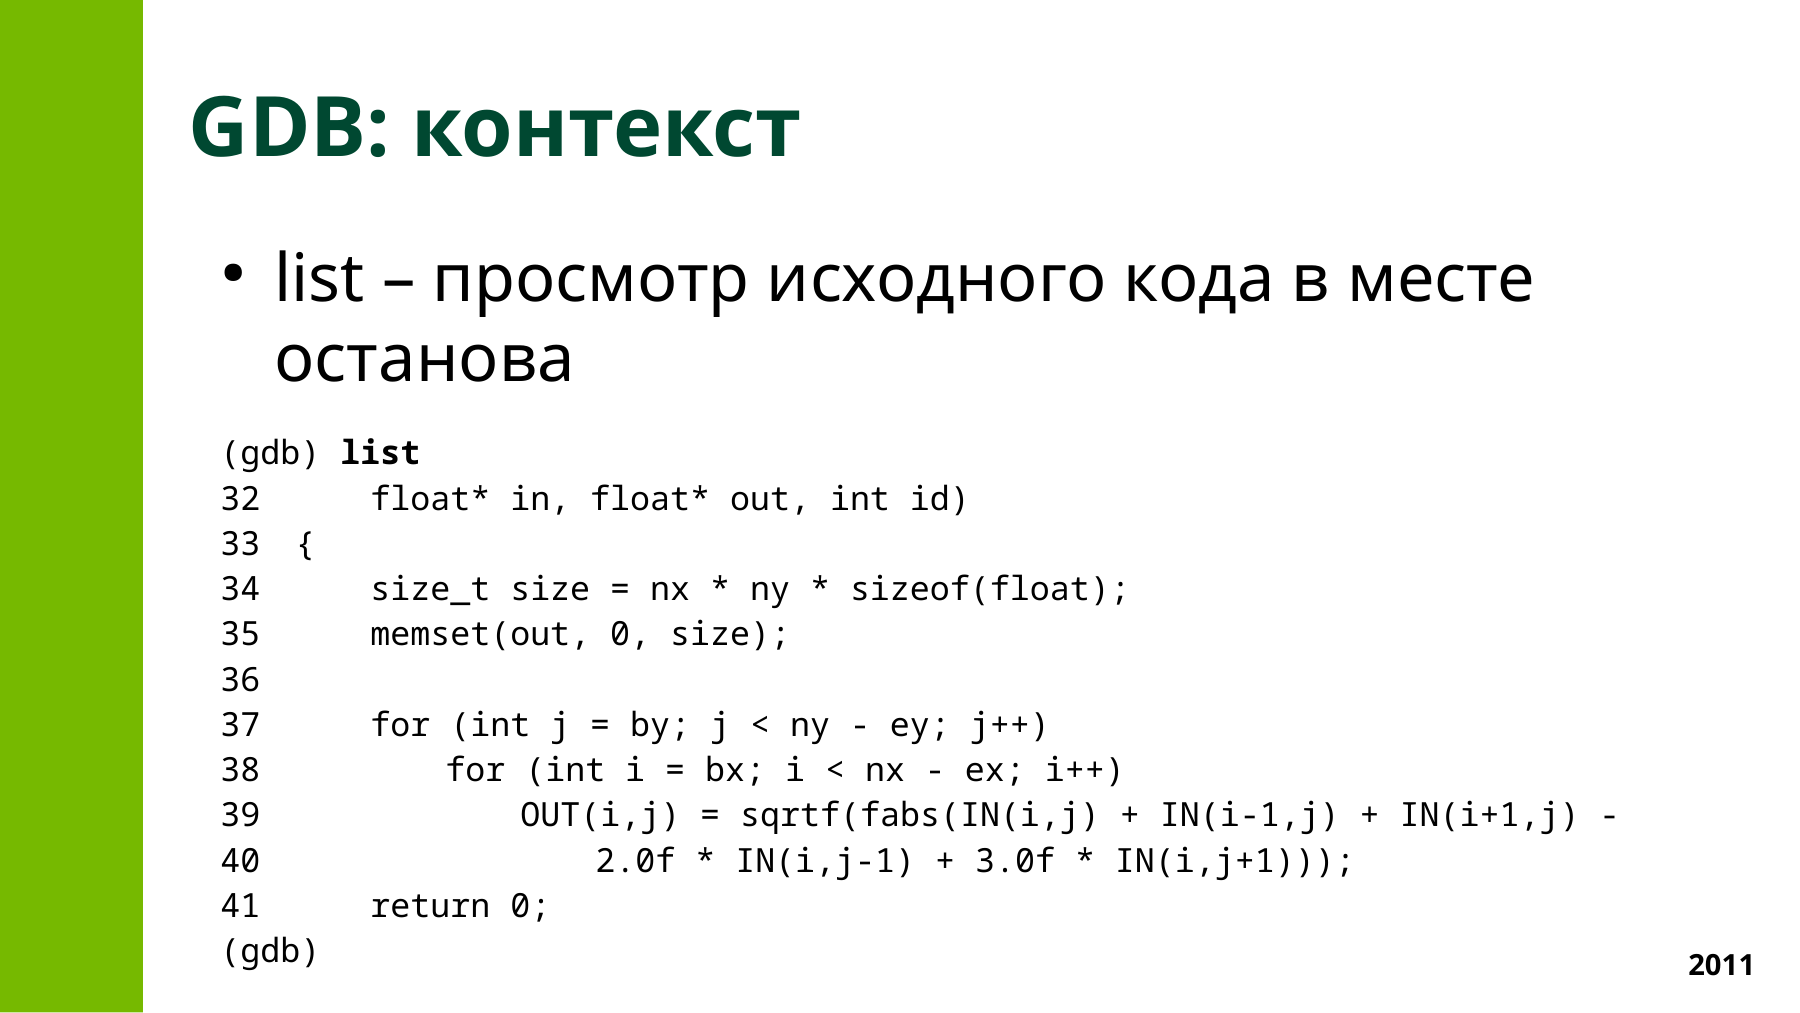

# GDB: контекст
list – просмотр исходного кода в месте останова
(gdb) list
32		float* in, float* out, int id)
33	{
34		size_t size = nx * ny * sizeof(float);
35		memset(out, 0, size);
36
37		for (int j = by; j < ny - ey; j++)
38			for (int i = bx; i < nx - ex; i++)
39				OUT(i,j) = sqrtf(fabs(IN(i,j) + IN(i-1,j) + IN(i+1,j) -
40					2.0f * IN(i,j-1) + 3.0f * IN(i,j+1)));
41		return 0;
(gdb)